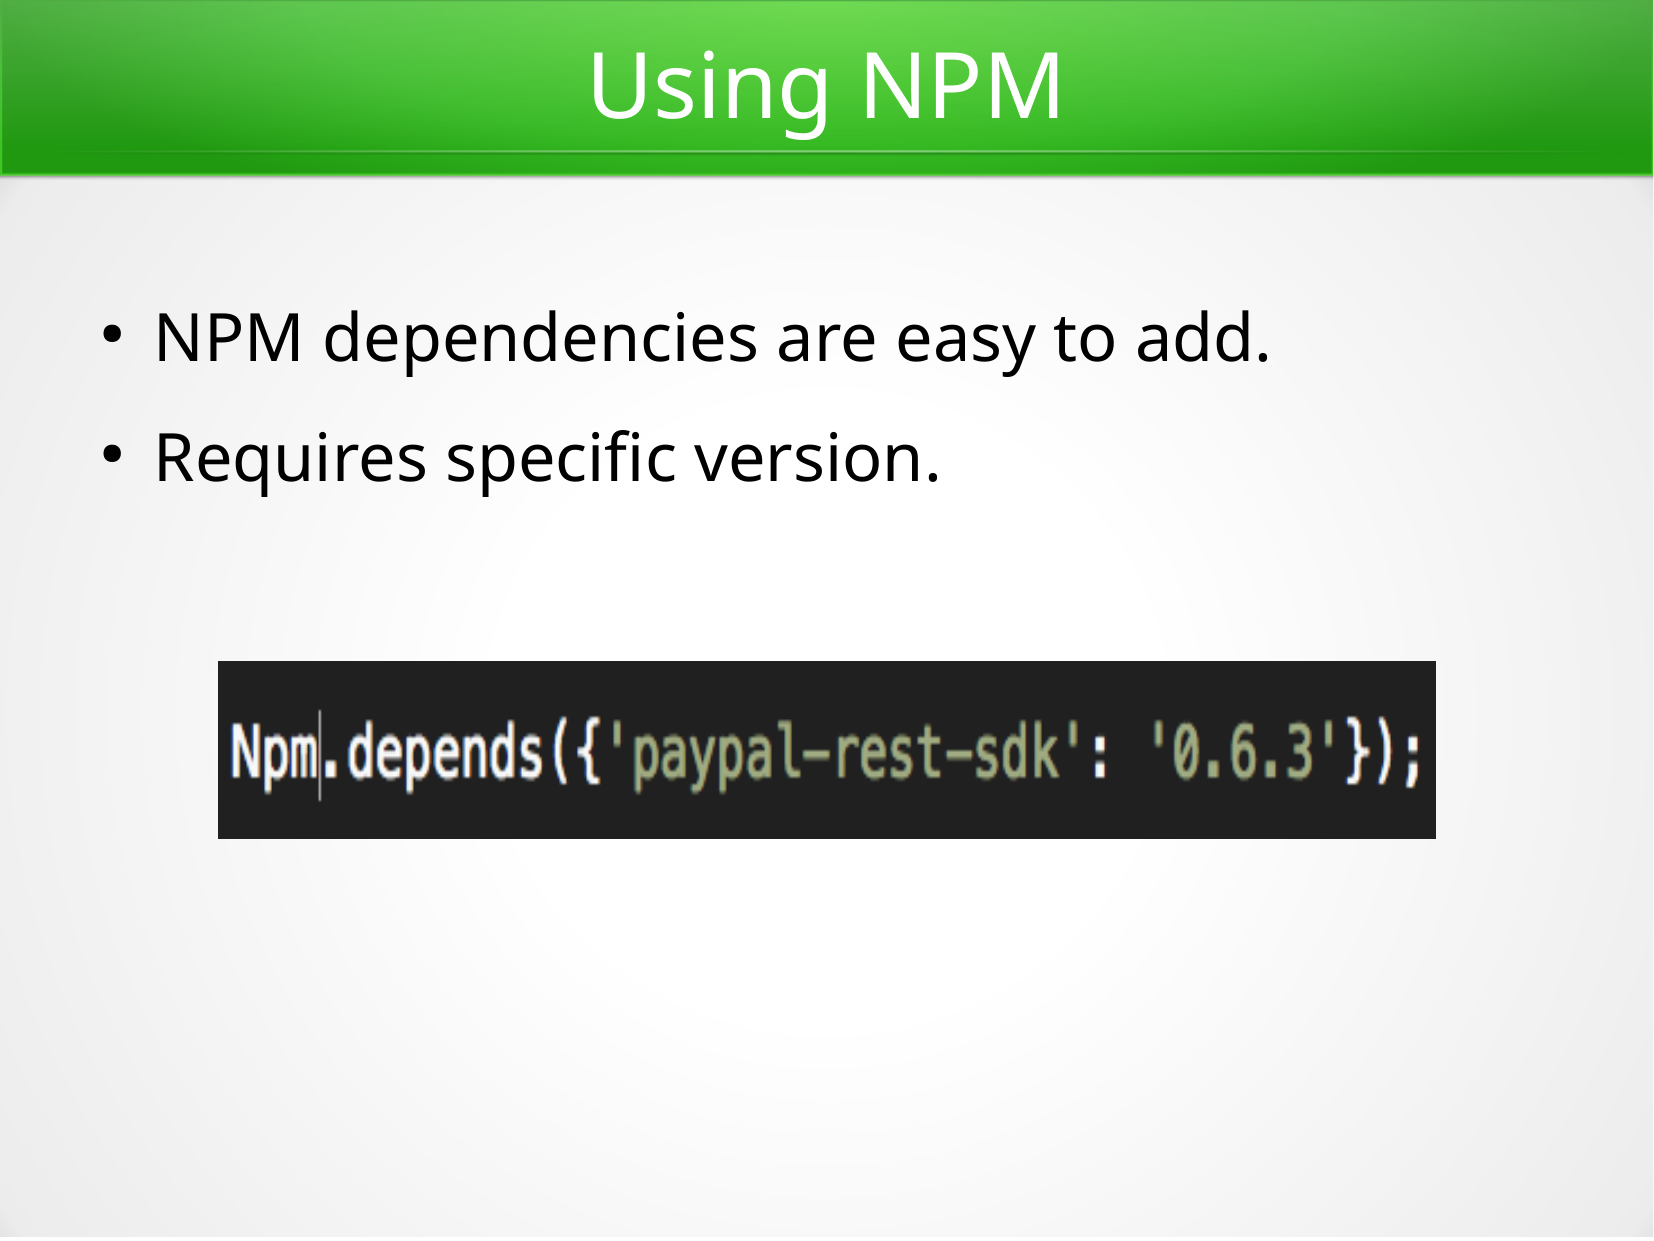

# Using NPM
NPM dependencies are easy to add.
Requires specific version.